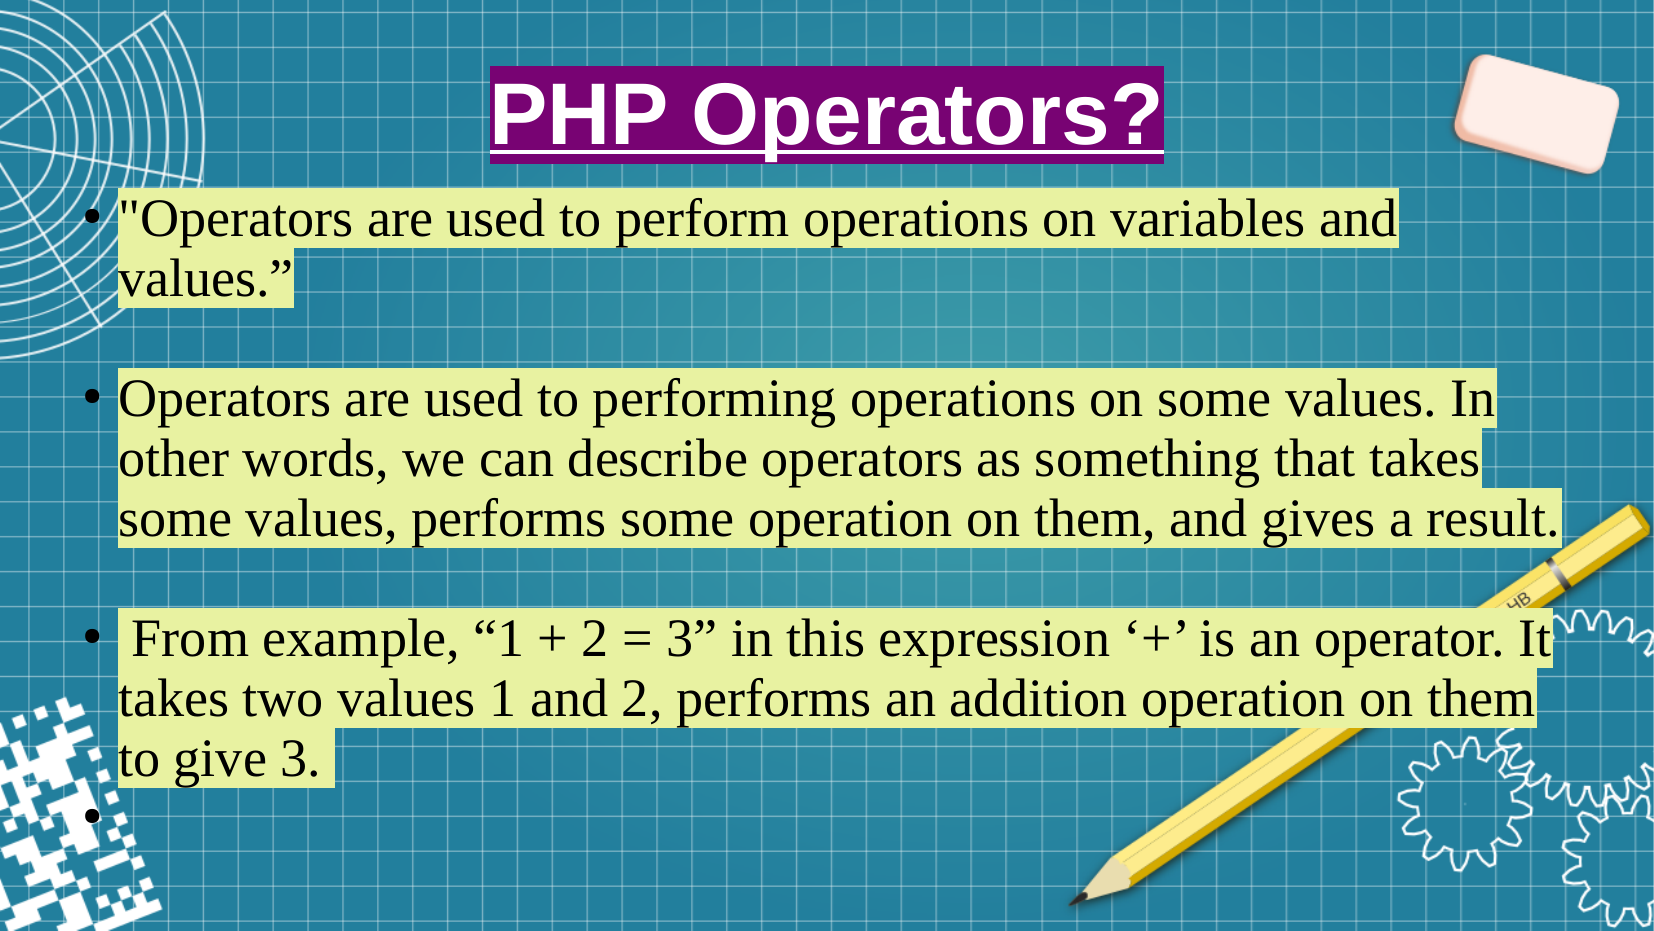

# PHP Operators?
"Operators are used to perform operations on variables and values.”
Operators are used to performing operations on some values. In other words, we can describe operators as something that takes some values, performs some operation on them, and gives a result.
 From example, “1 + 2 = 3” in this expression ‘+’ is an operator. It takes two values 1 and 2, performs an addition operation on them to give 3.